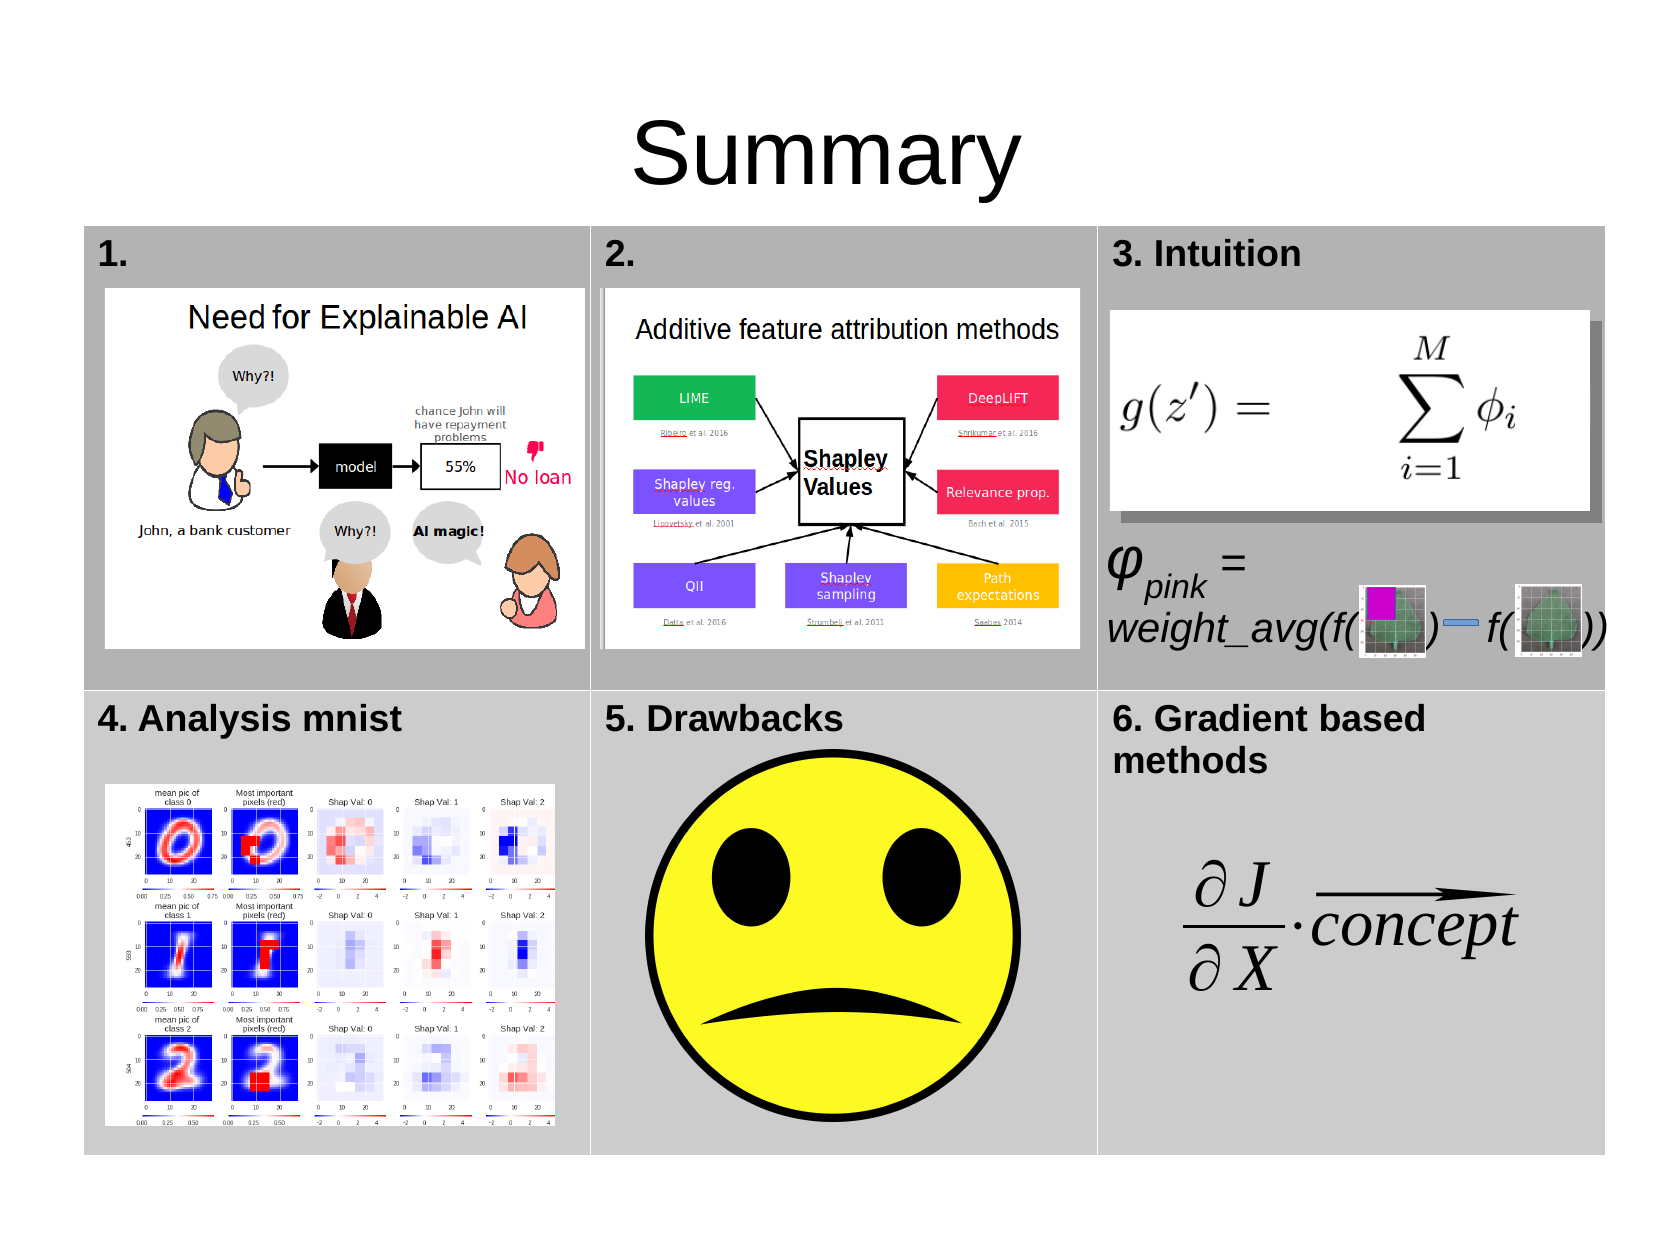

# Summary
| 1. | 2. | 3. Intuition |
| --- | --- | --- |
| 4. Analysis mnist | 5. Drawbacks | 6. Gradient based methods |
φpink =
weight_avg(f( ) f( ))